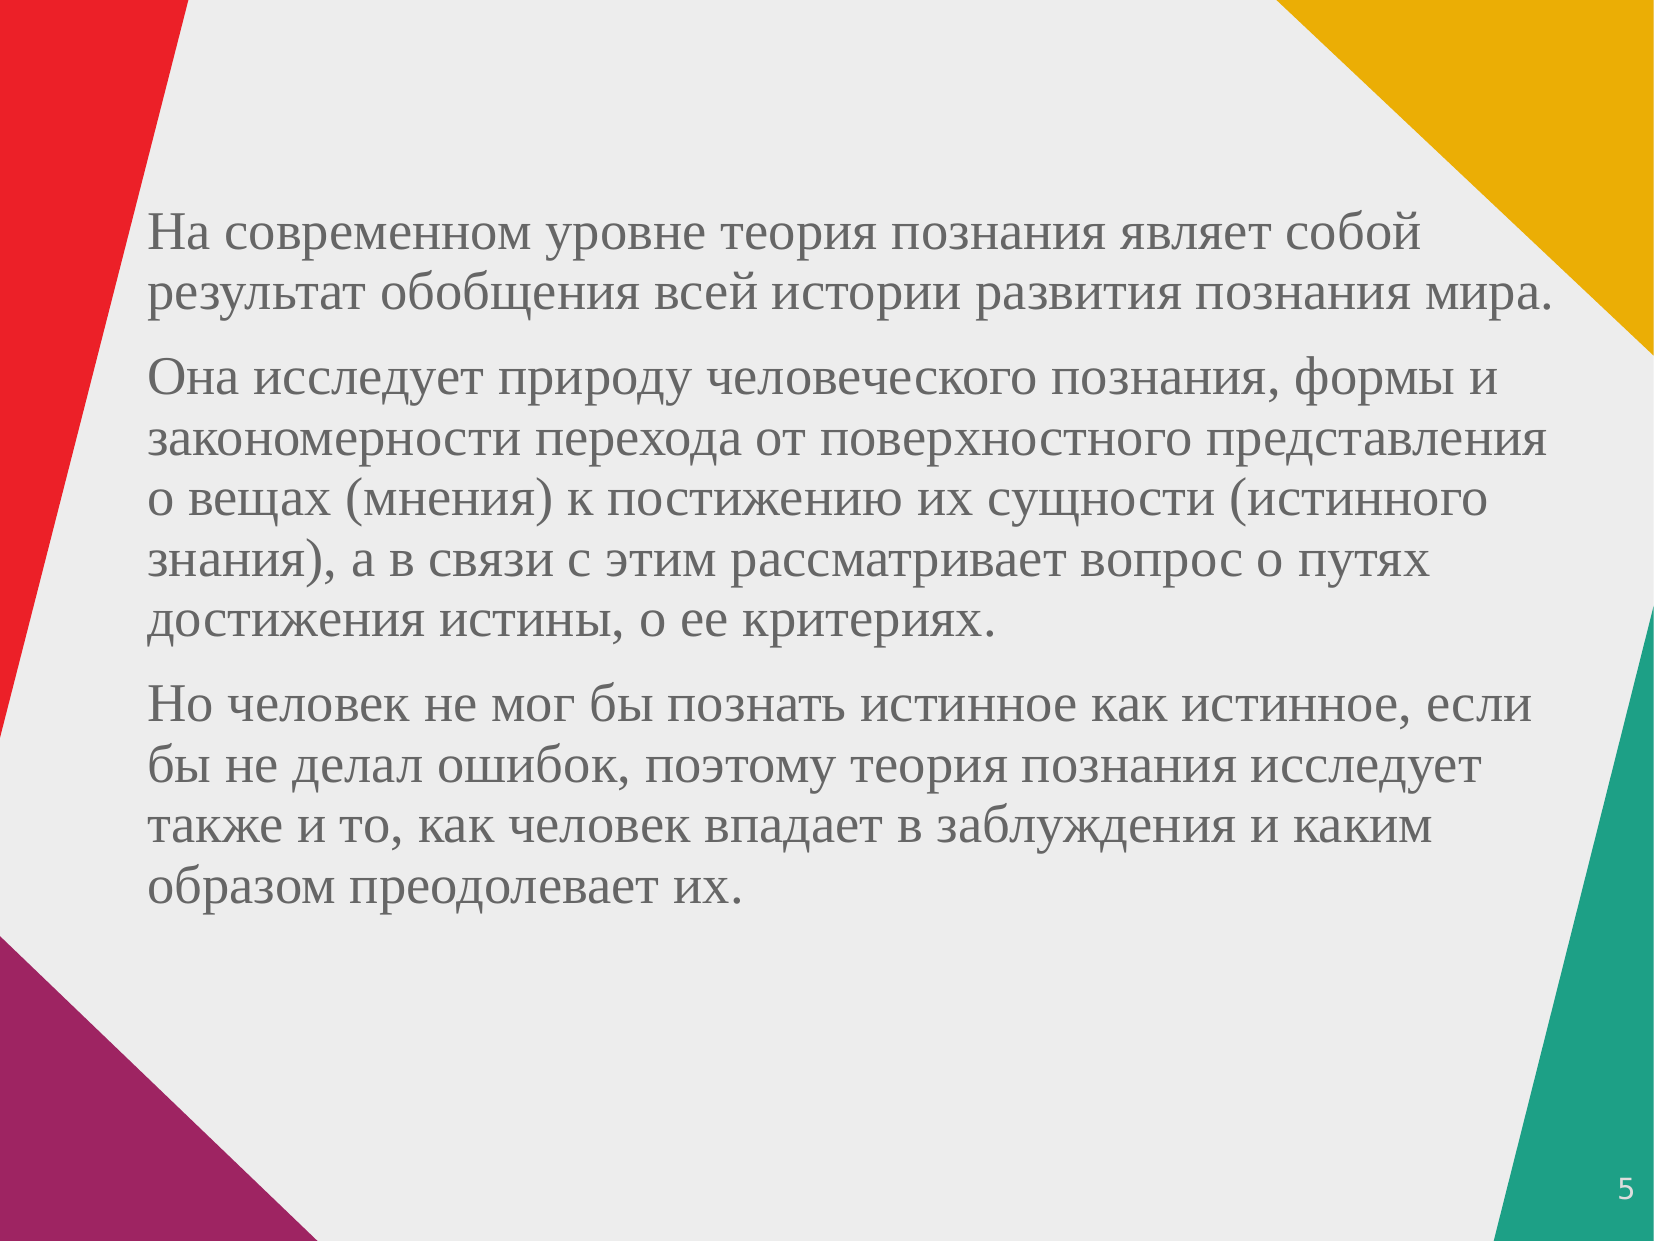

# На современном уровне теория познания являет собой результат обобщения всей истории развития познания мира.
Она исследует природу человеческого познания, формы и закономерности перехода от поверхностного представления о вещах (мнения) к постижению их сущности (истинного знания), а в связи с этим рассматривает вопрос о путях достижения истины, о ее критериях.
Но человек не мог бы познать истинное как истинное, если бы не делал ошибок, поэтому теория познания исследует также и то, как человек впадает в заблуждения и каким образом преодолевает их.
5